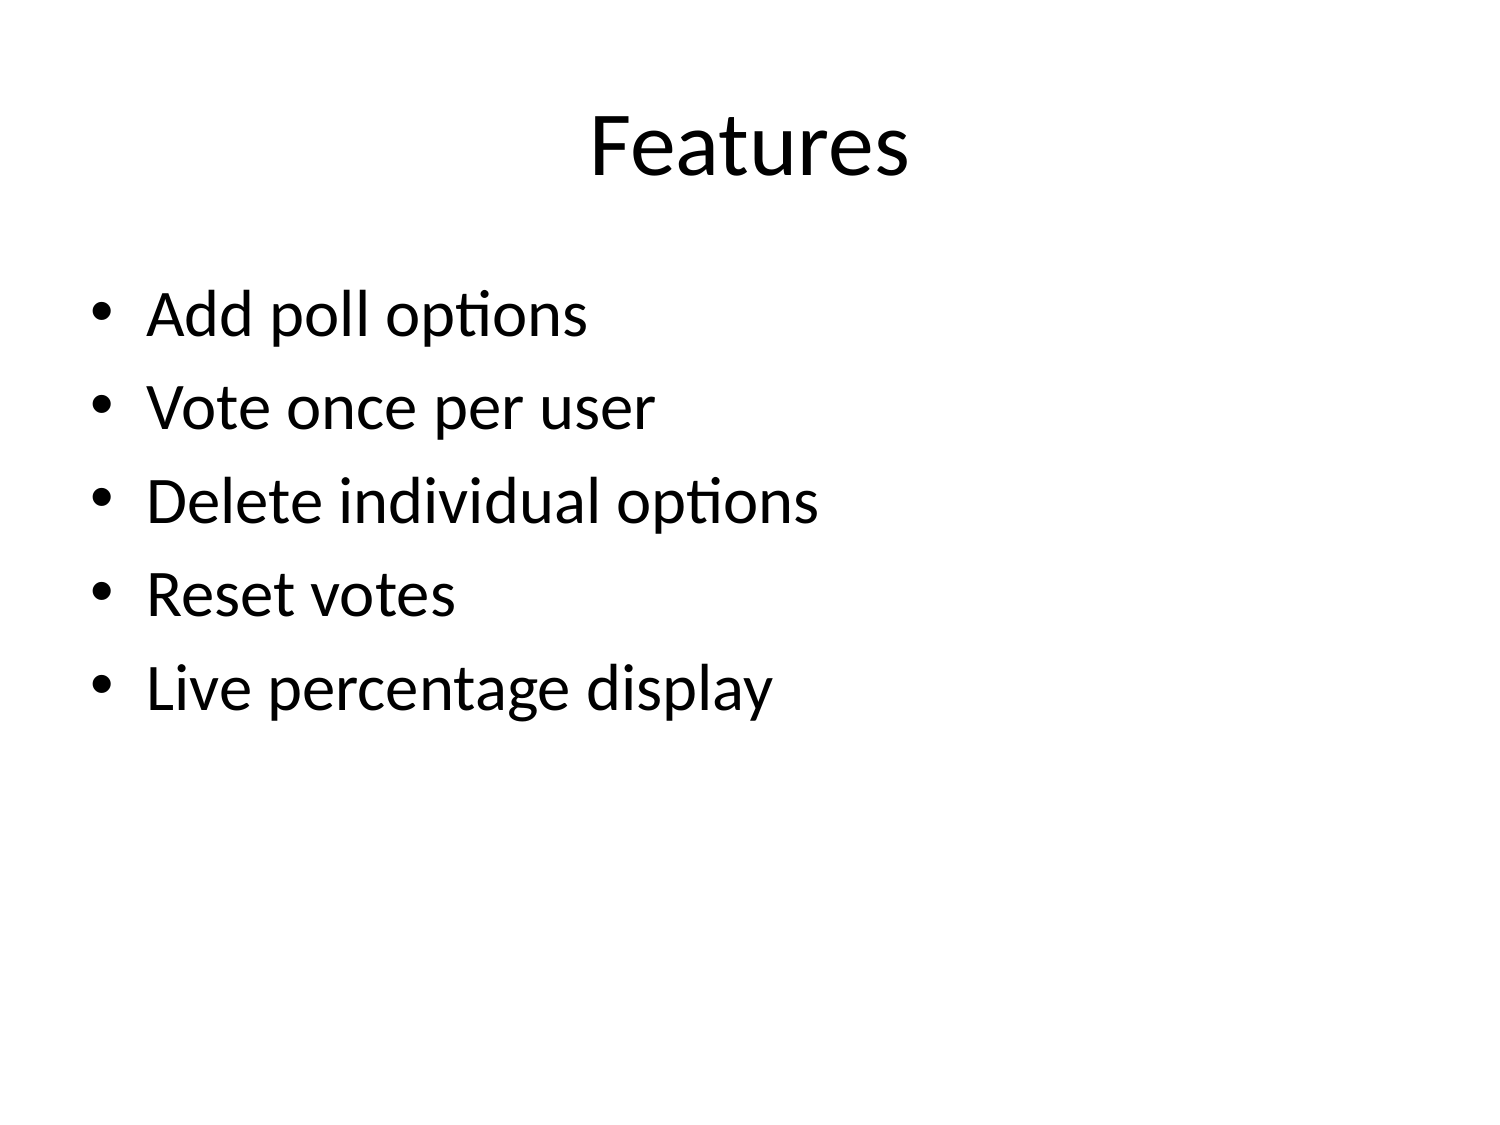

# Features
Add poll options
Vote once per user
Delete individual options
Reset votes
Live percentage display